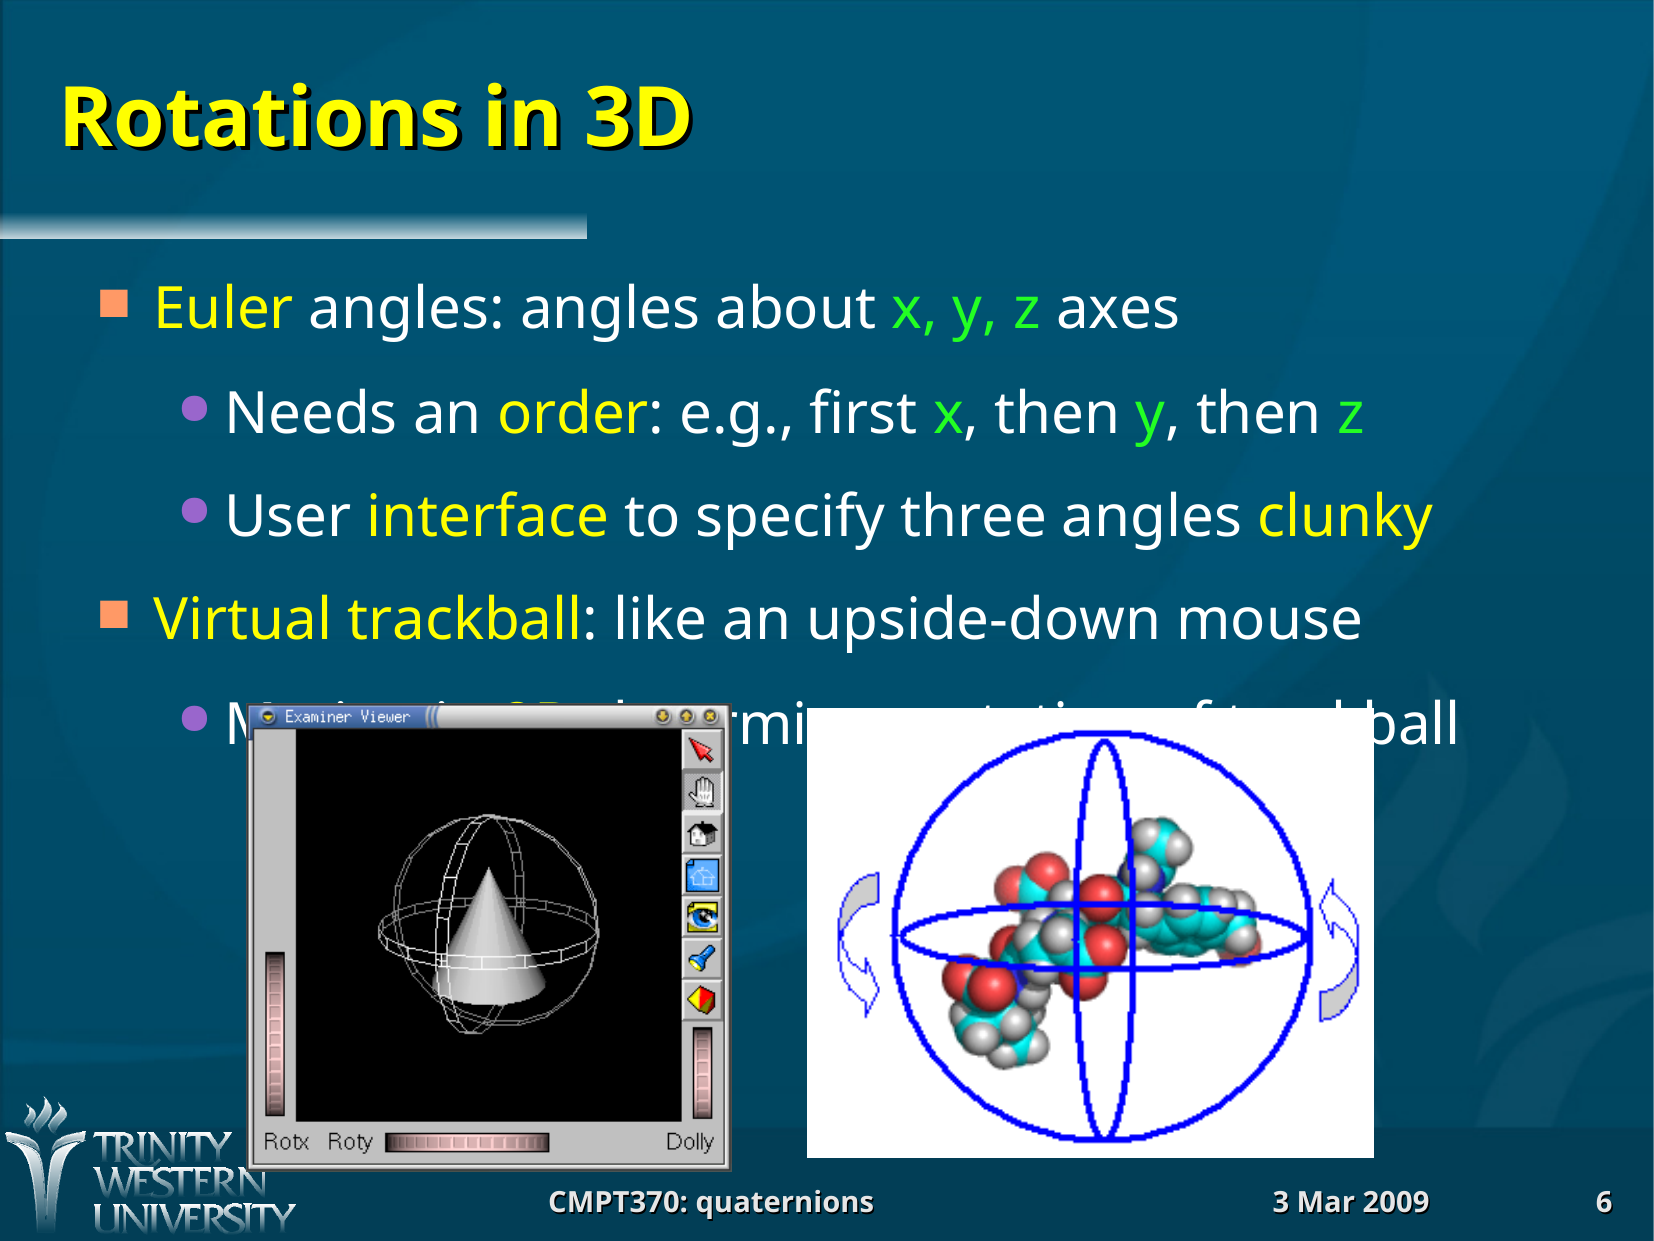

# Rotations in 3D
Euler angles: angles about x, y, z axes
Needs an order: e.g., first x, then y, then z
User interface to specify three angles clunky
Virtual trackball: like an upside-down mouse
Motion in 2D determines rotation of trackball
CMPT370: quaternions
3 Mar 2009
6